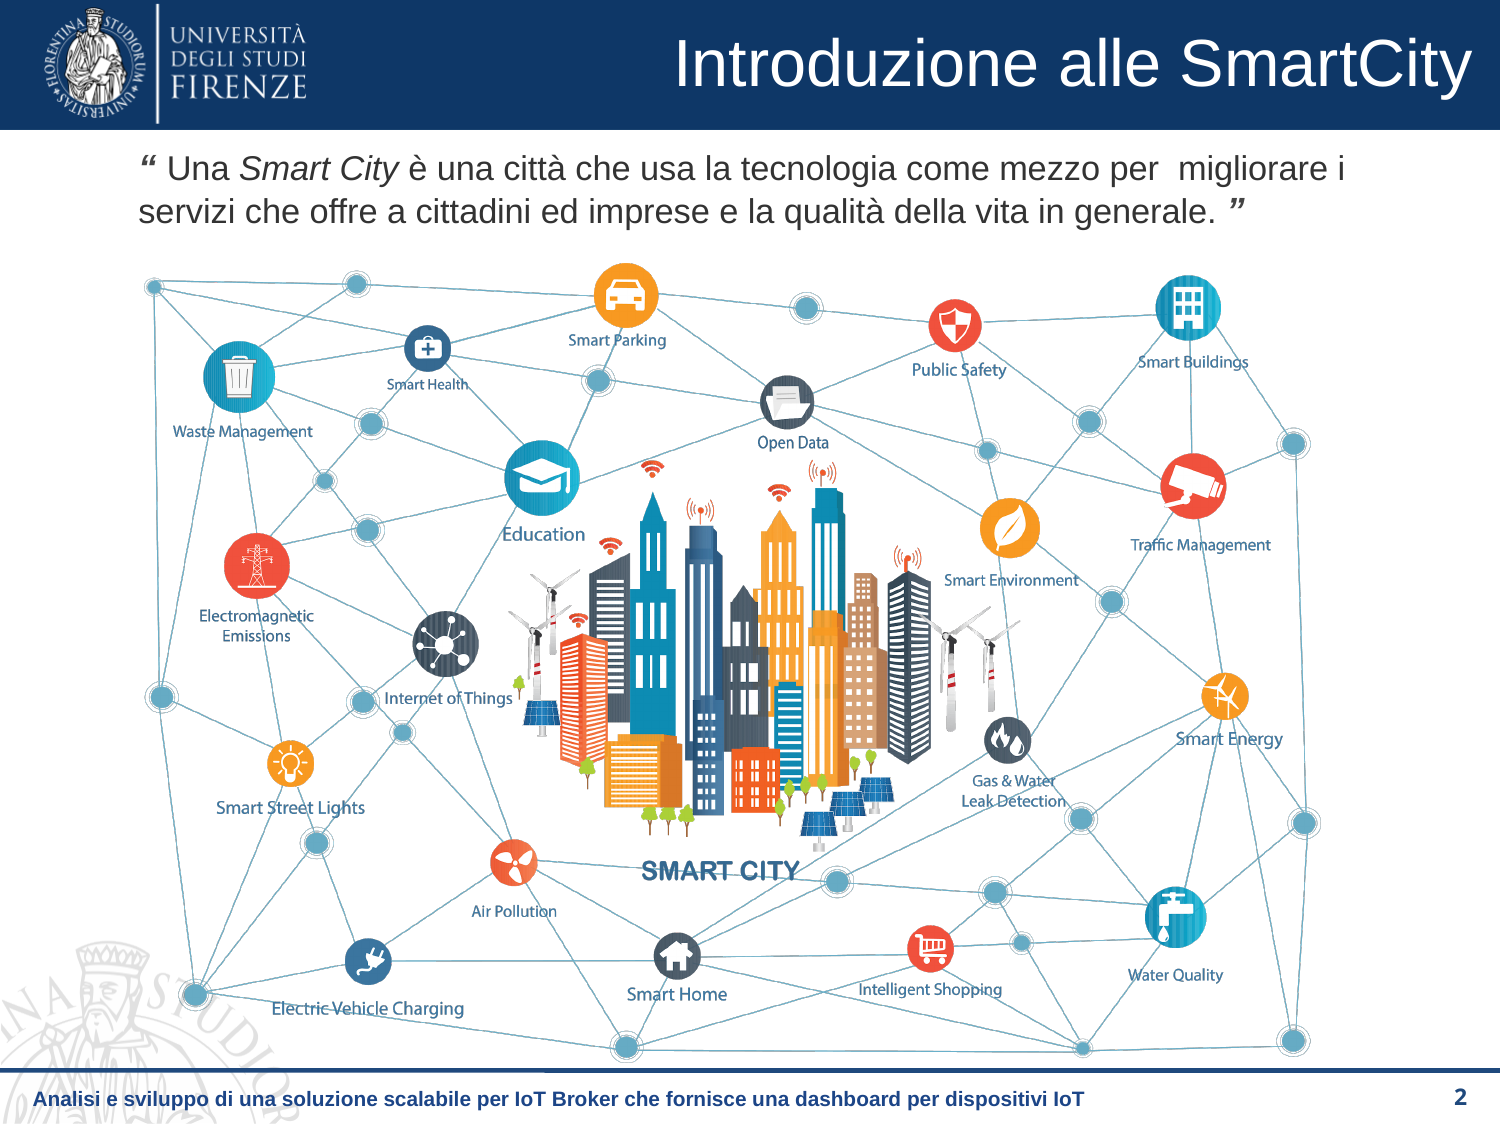

# Introduzione alle SmartCity
“ Una Smart City è una città che usa la tecnologia come mezzo per migliorare i servizi che offre a cittadini ed imprese e la qualità della vita in generale. ”
Analisi e sviluppo di una soluzione scalabile per IoT Broker che fornisce una dashboard per dispositivi IoT